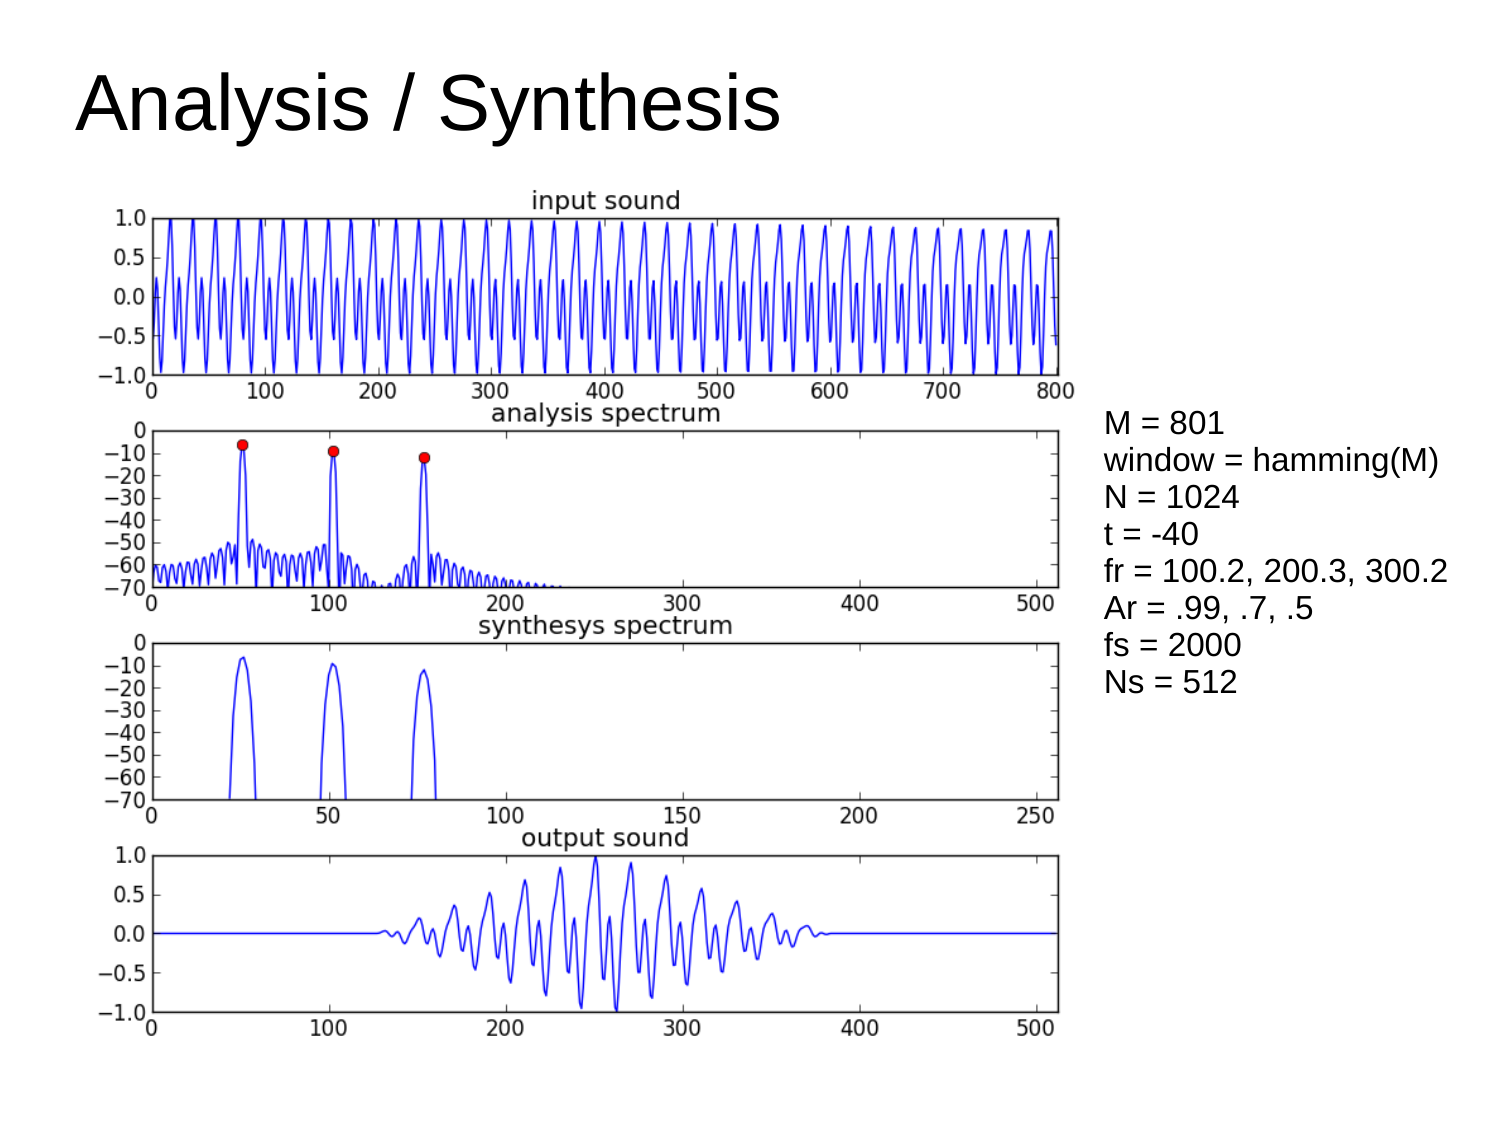

# Analysis / Synthesis
M = 801
window = hamming(M)
N = 1024
t = -40
fr = 100.2, 200.3, 300.2
Ar = .99, .7, .5
fs = 2000
Ns = 512